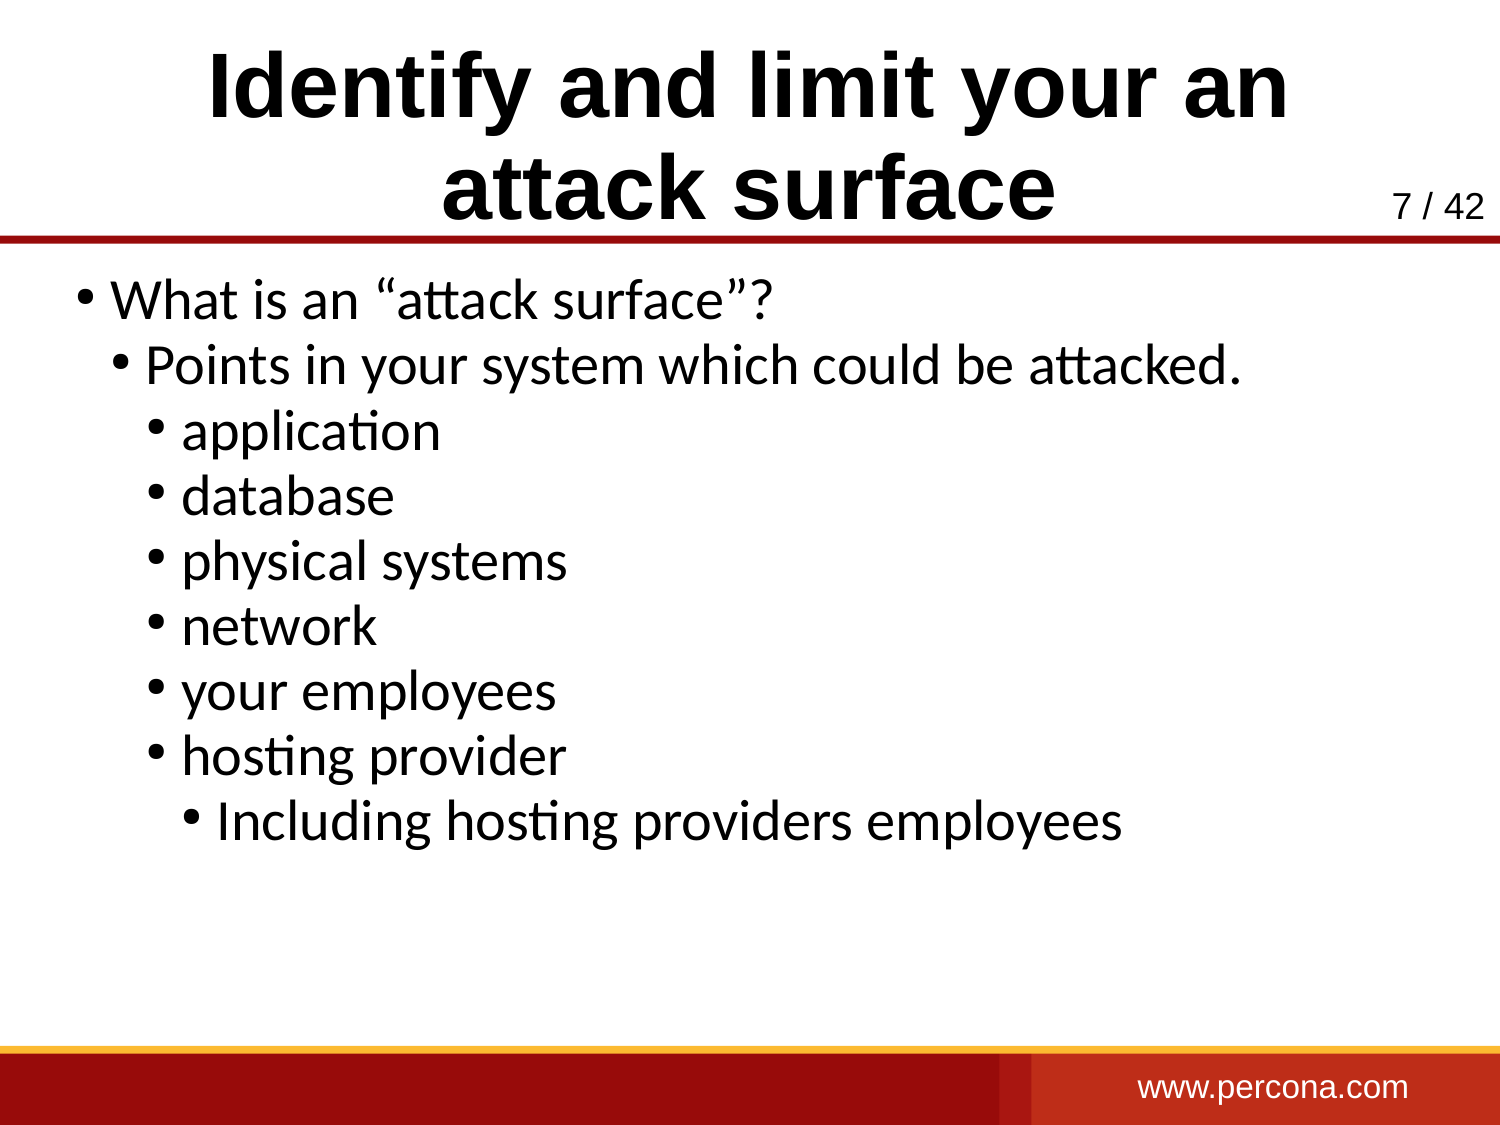

Identify and limit your an attack surface
What is an “attack surface”?
Points in your system which could be attacked.
application
database
physical systems
network
your employees
hosting provider
Including hosting providers employees